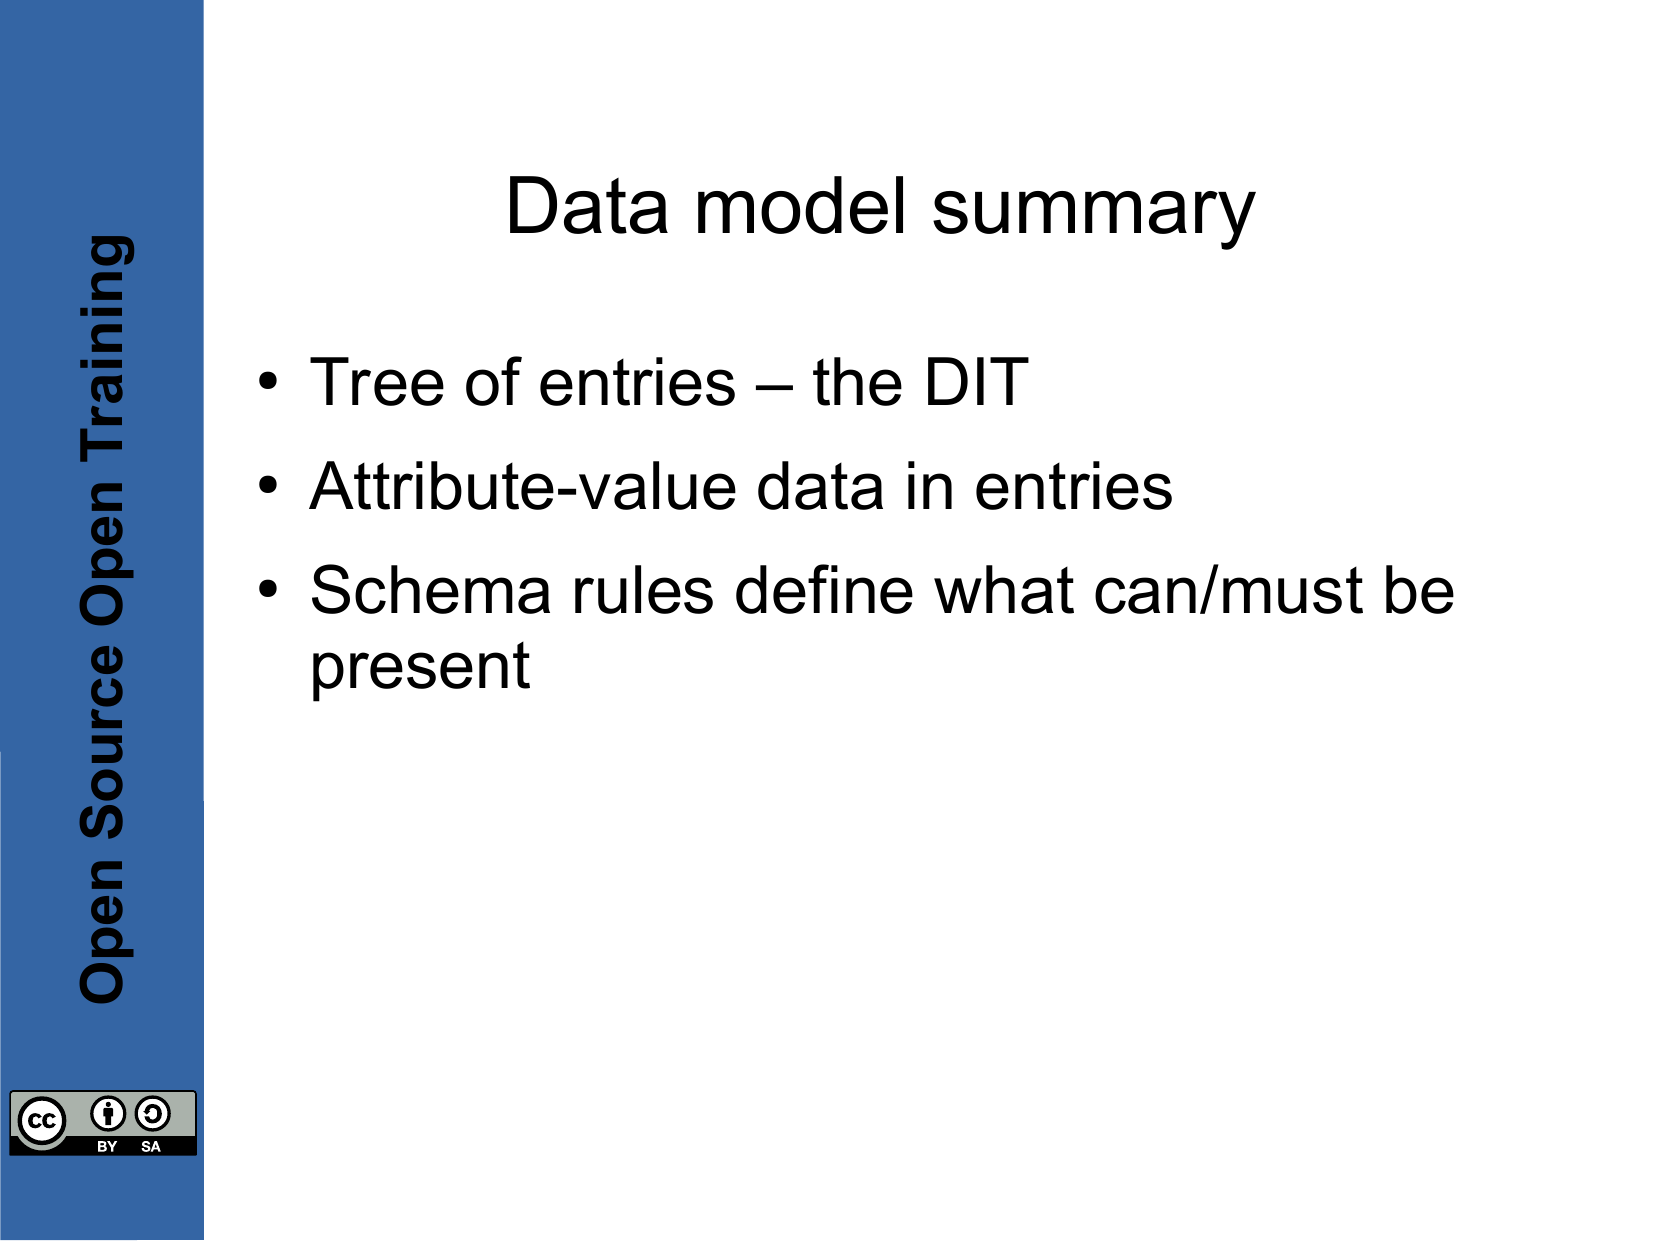

# Data model summary
Tree of entries – the DIT
Attribute-value data in entries
Schema rules define what can/must be present